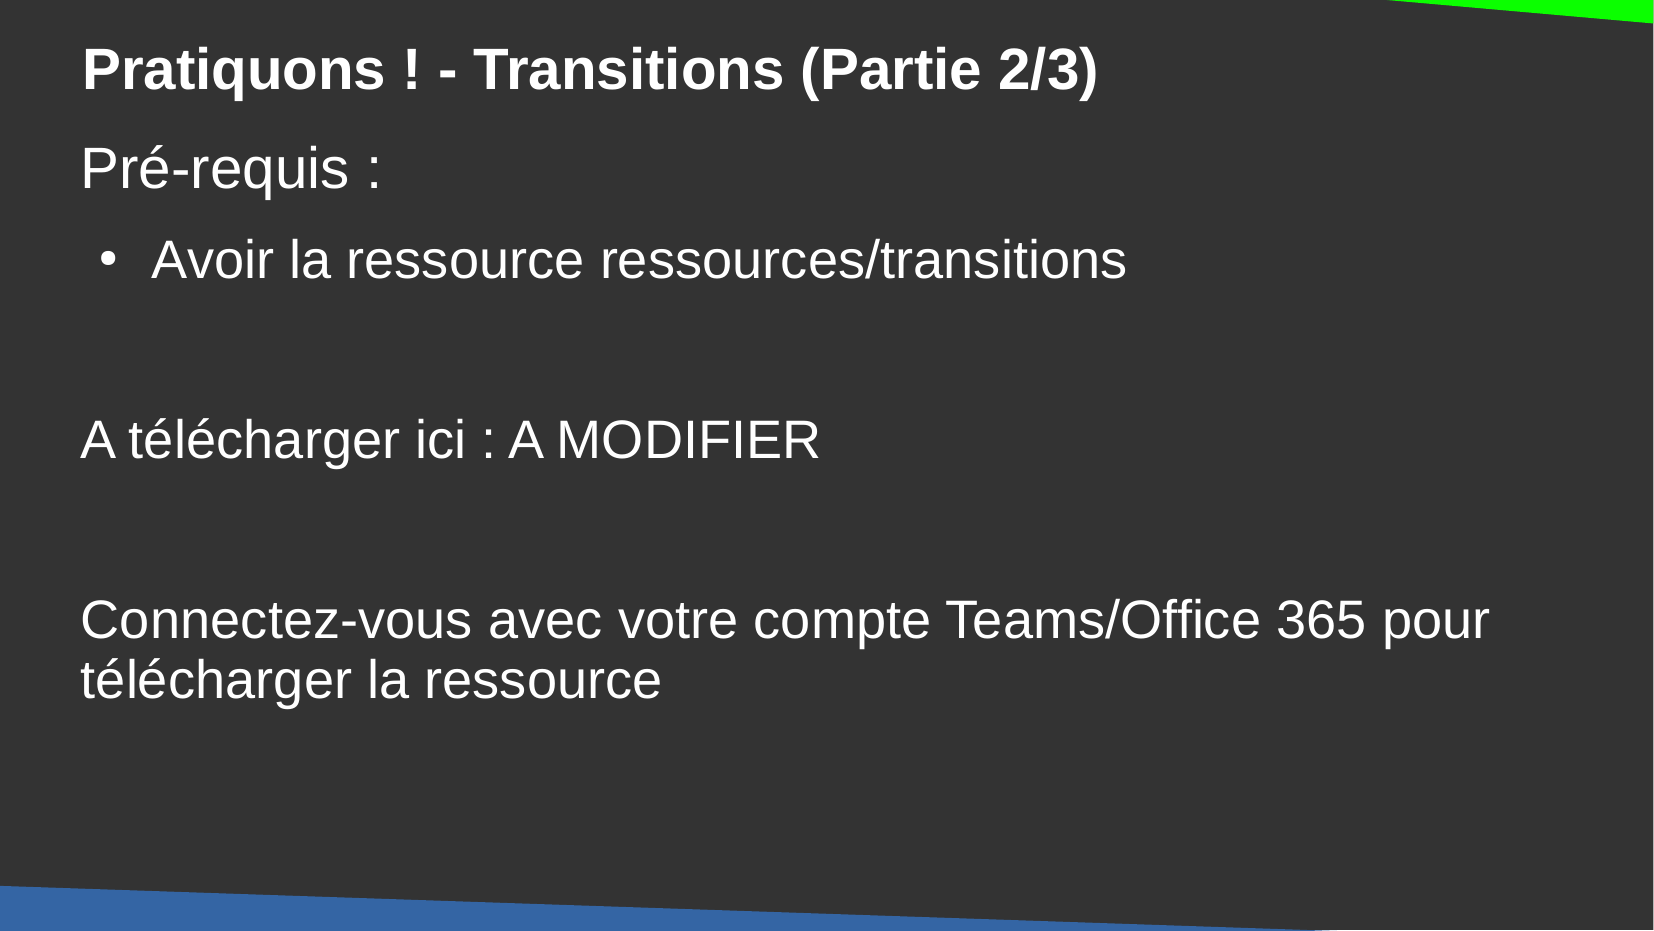

# Pratiquons ! - Transitions (Partie 2/3)
Pré-requis :
Avoir la ressource ressources/transitions
A télécharger ici : A MODIFIER
Connectez-vous avec votre compte Teams/Office 365 pour télécharger la ressource